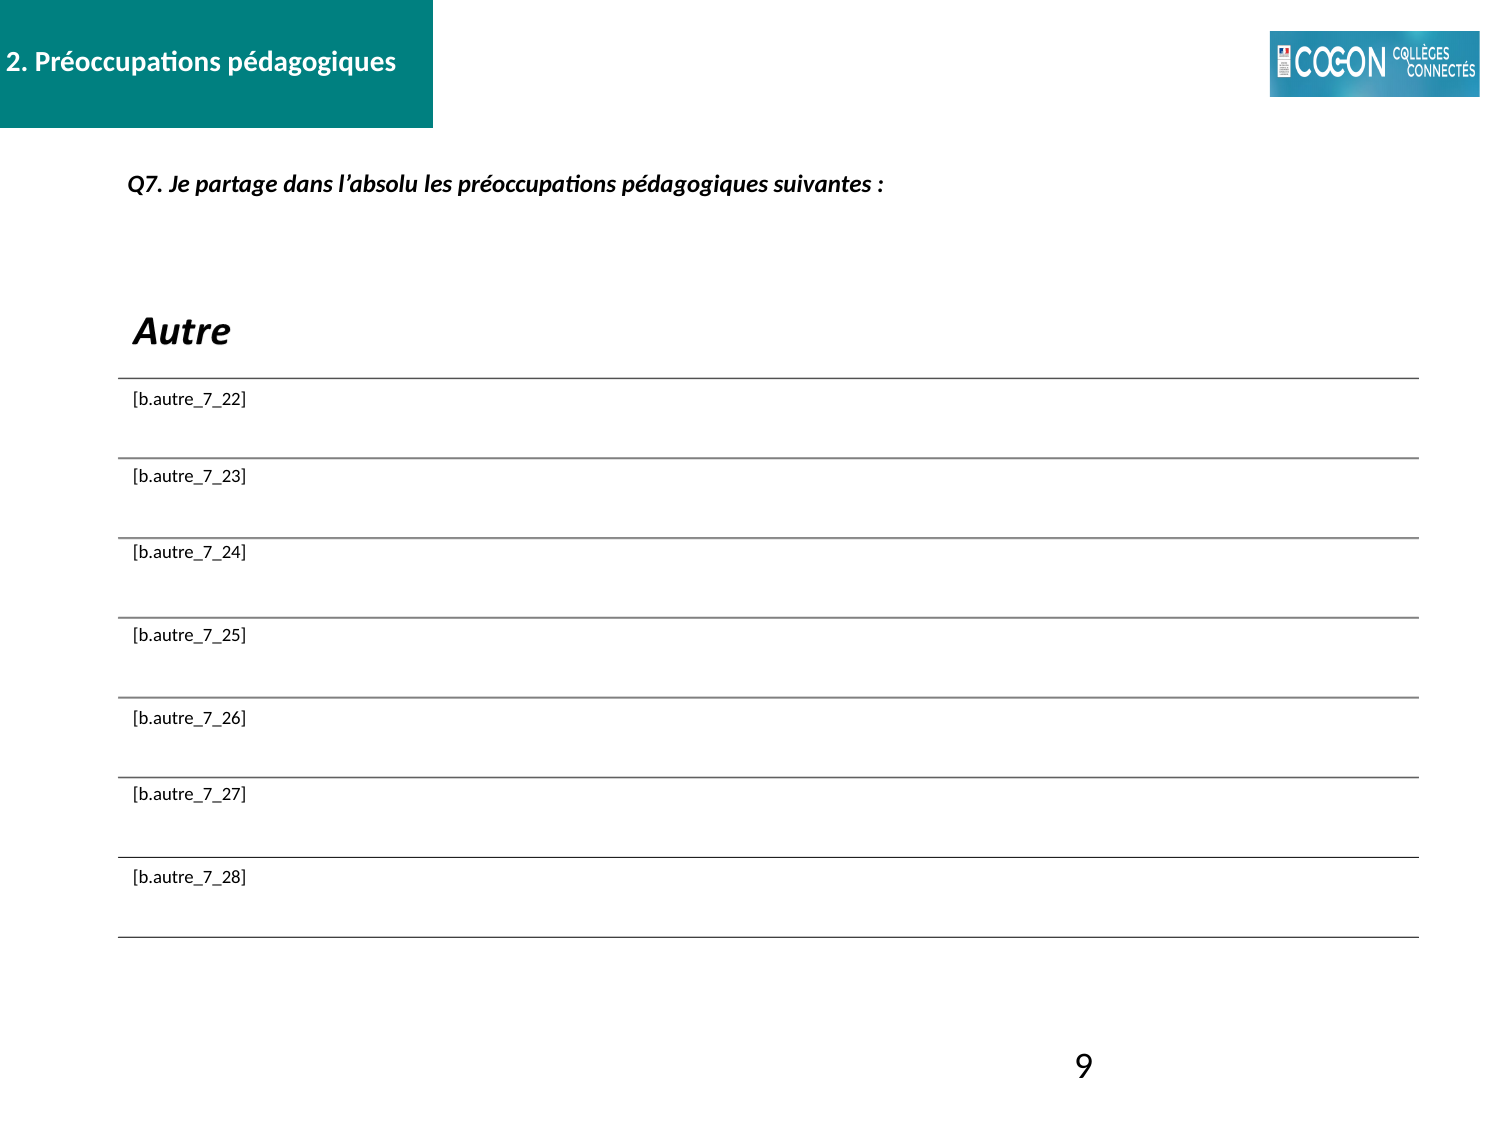

2. Préoccupations pédagogiques
Q7. Je partage dans l’absolu les préoccupations pédagogiques suivantes :
[b.autre_7_22]
[b.autre_7_23]
[b.autre_7_24]
[b.autre_7_25]
[b.autre_7_26]
[b.autre_7_27]
[b.autre_7_28]